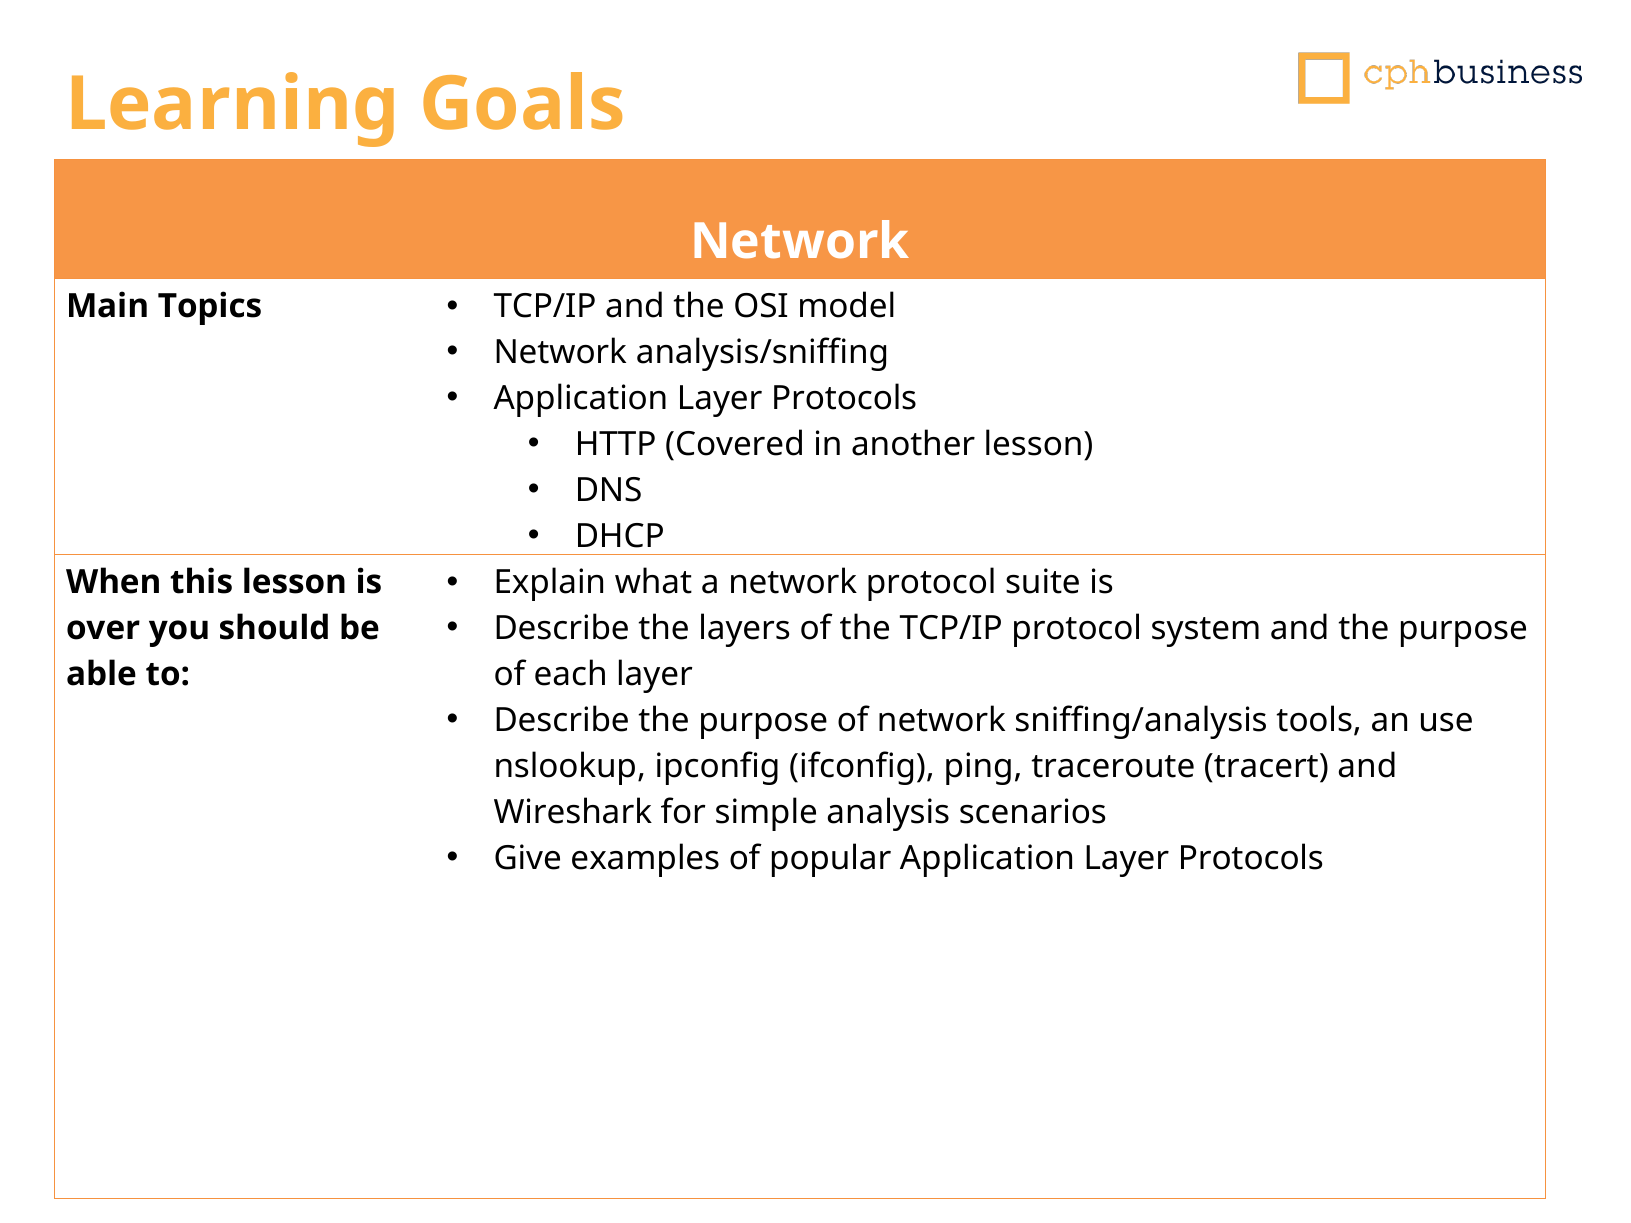

Learning Goals
| Network | |
| --- | --- |
| Main Topics | TCP/IP and the OSI model Network analysis/sniffing Application Layer Protocols HTTP (Covered in another lesson) DNS DHCP |
| When this lesson is over you should be able to: | Explain what a network protocol suite is Describe the layers of the TCP/IP protocol system and the purpose of each layer Describe the purpose of network sniffing/analysis tools, an use nslookup, ipconfig (ifconfig), ping, traceroute (tracert) and Wireshark for simple analysis scenarios Give examples of popular Application Layer Protocols |